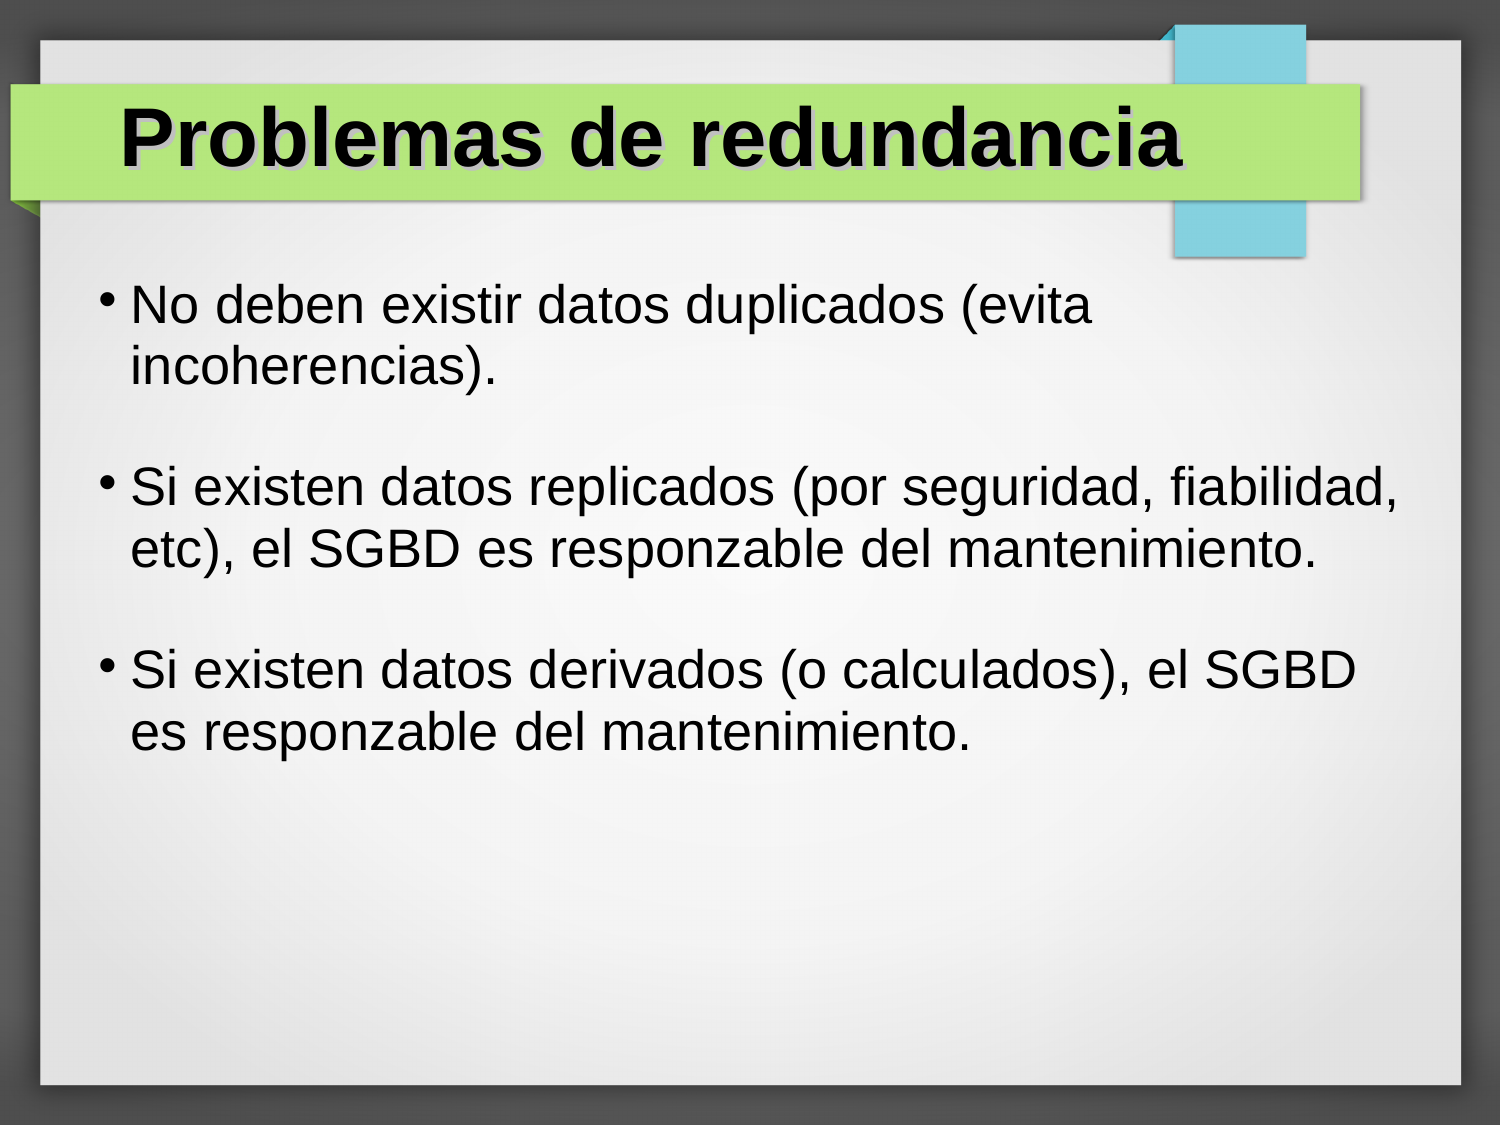

# Problemas de redundancia
No deben existir datos duplicados (evita incoherencias).
Si existen datos replicados (por seguridad, fiabilidad, etc), el SGBD es responzable del mantenimiento.
Si existen datos derivados (o calculados), el SGBD es responzable del mantenimiento.